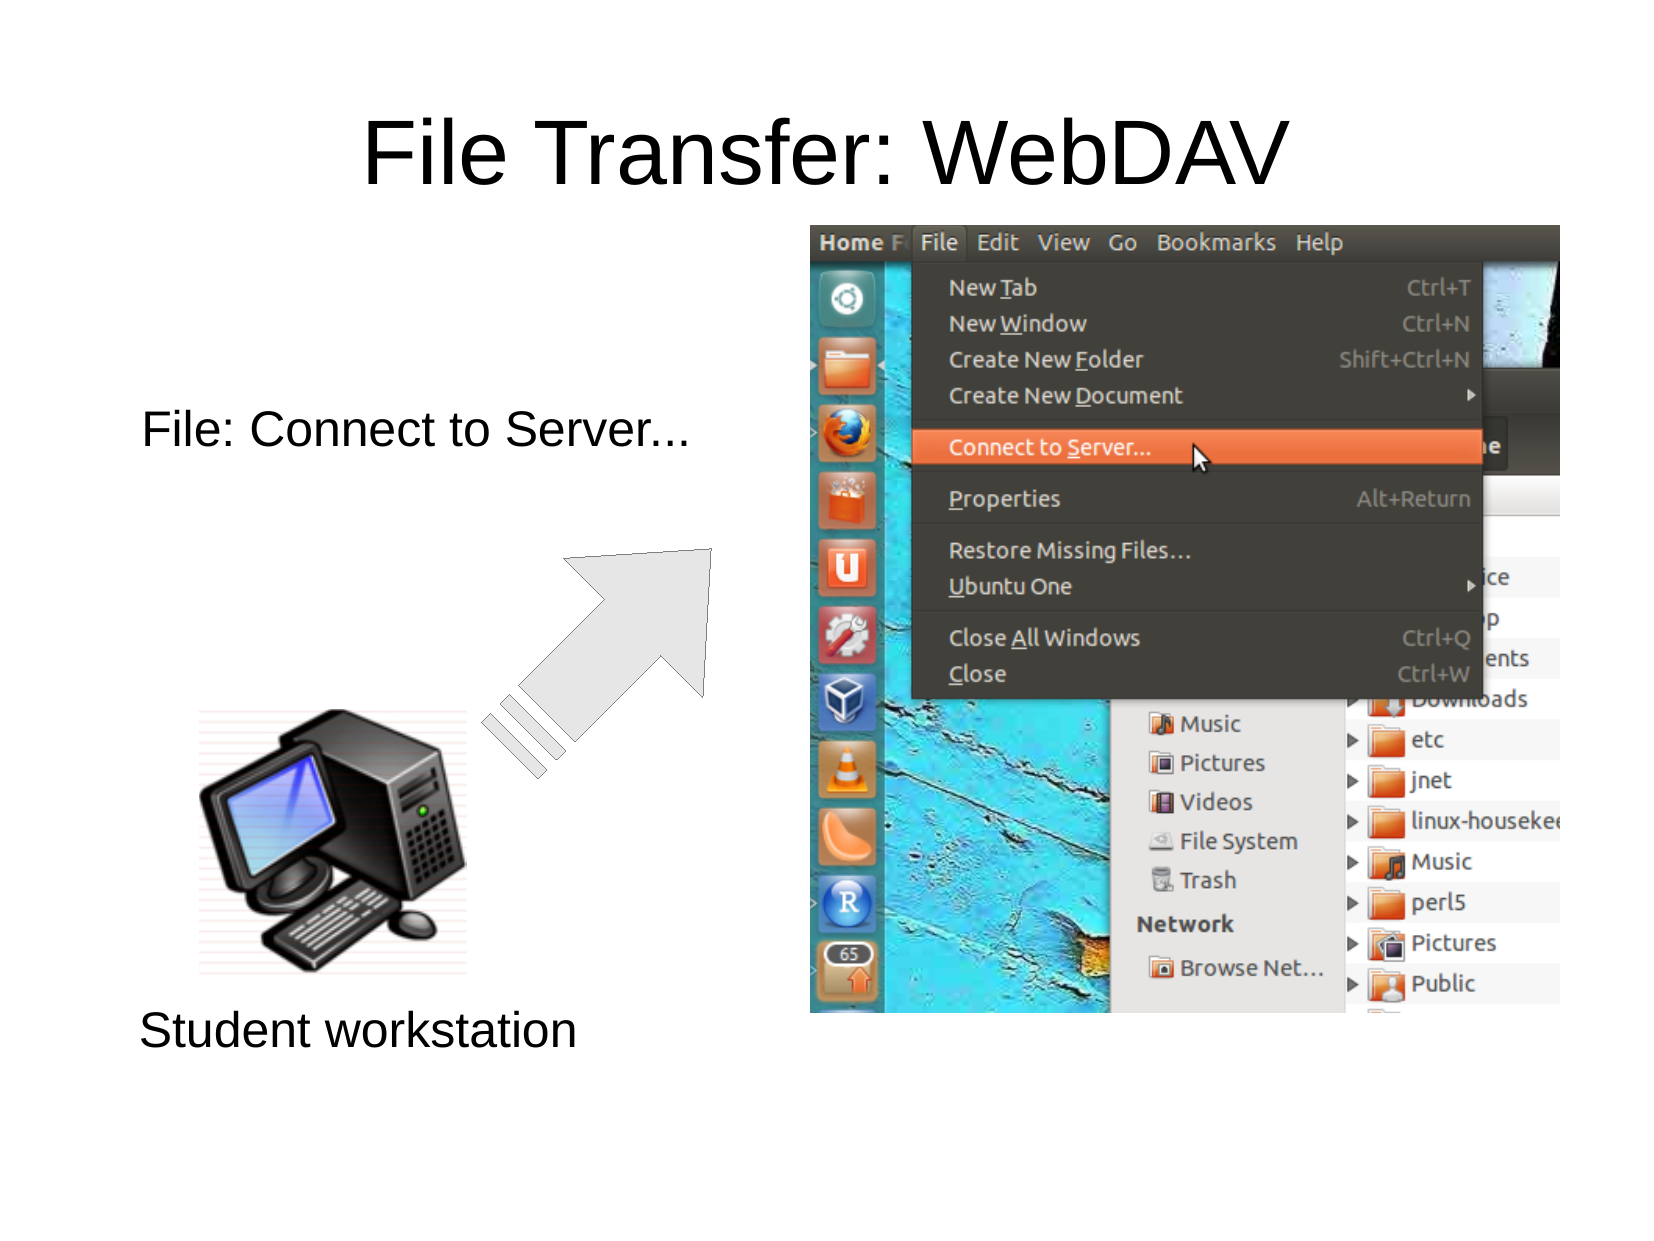

# File Transfer: WebDAV
File: Connect to Server...
Student workstation